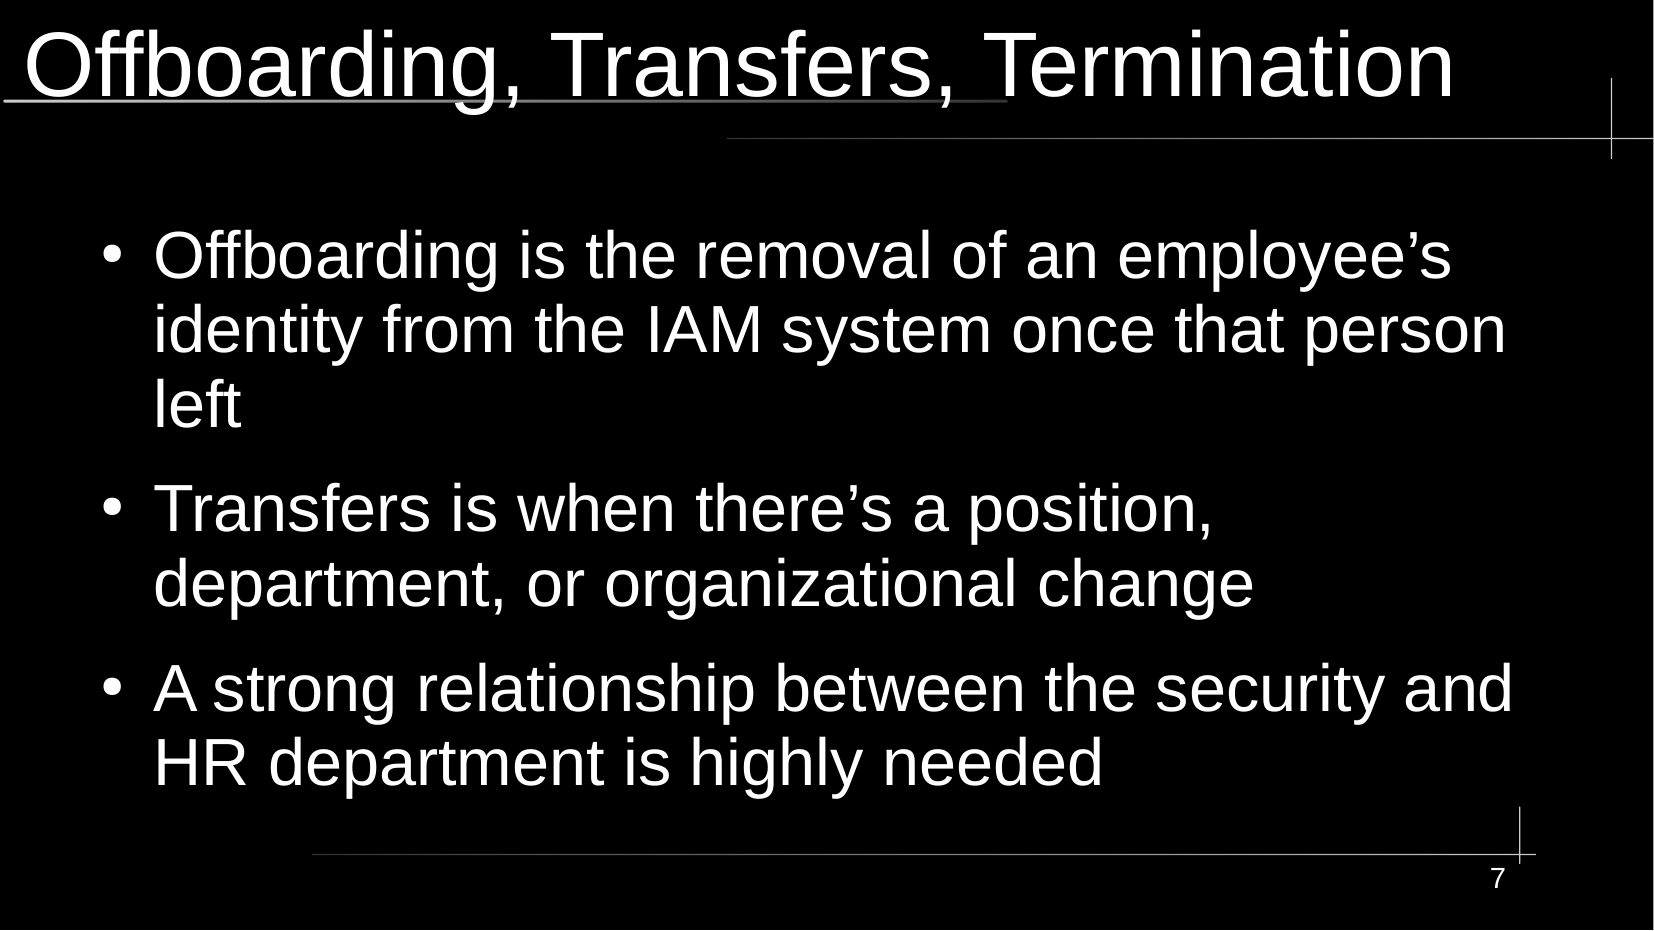

# Offboarding, Transfers, Termination
Offboarding is the removal of an employee’s identity from the IAM system once that person left
Transfers is when there’s a position, department, or organizational change
A strong relationship between the security and HR department is highly needed
7